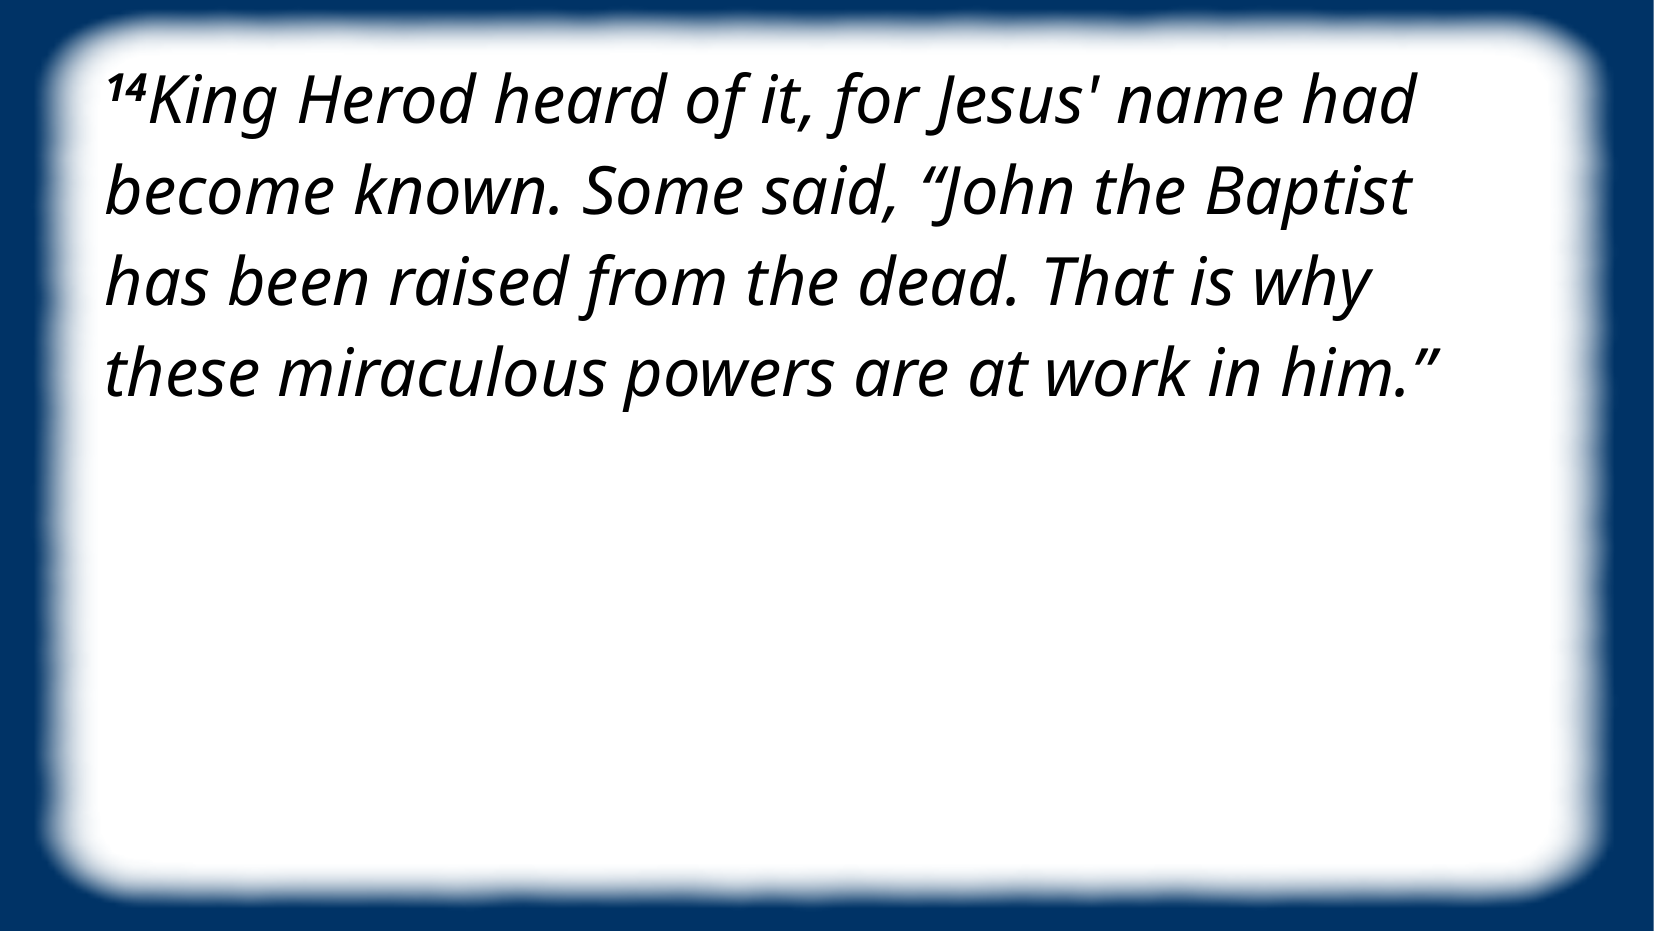

14King Herod heard of it, for Jesus' name had become known. Some said, “John the Baptist has been raised from the dead. That is why these miraculous powers are at work in him.”